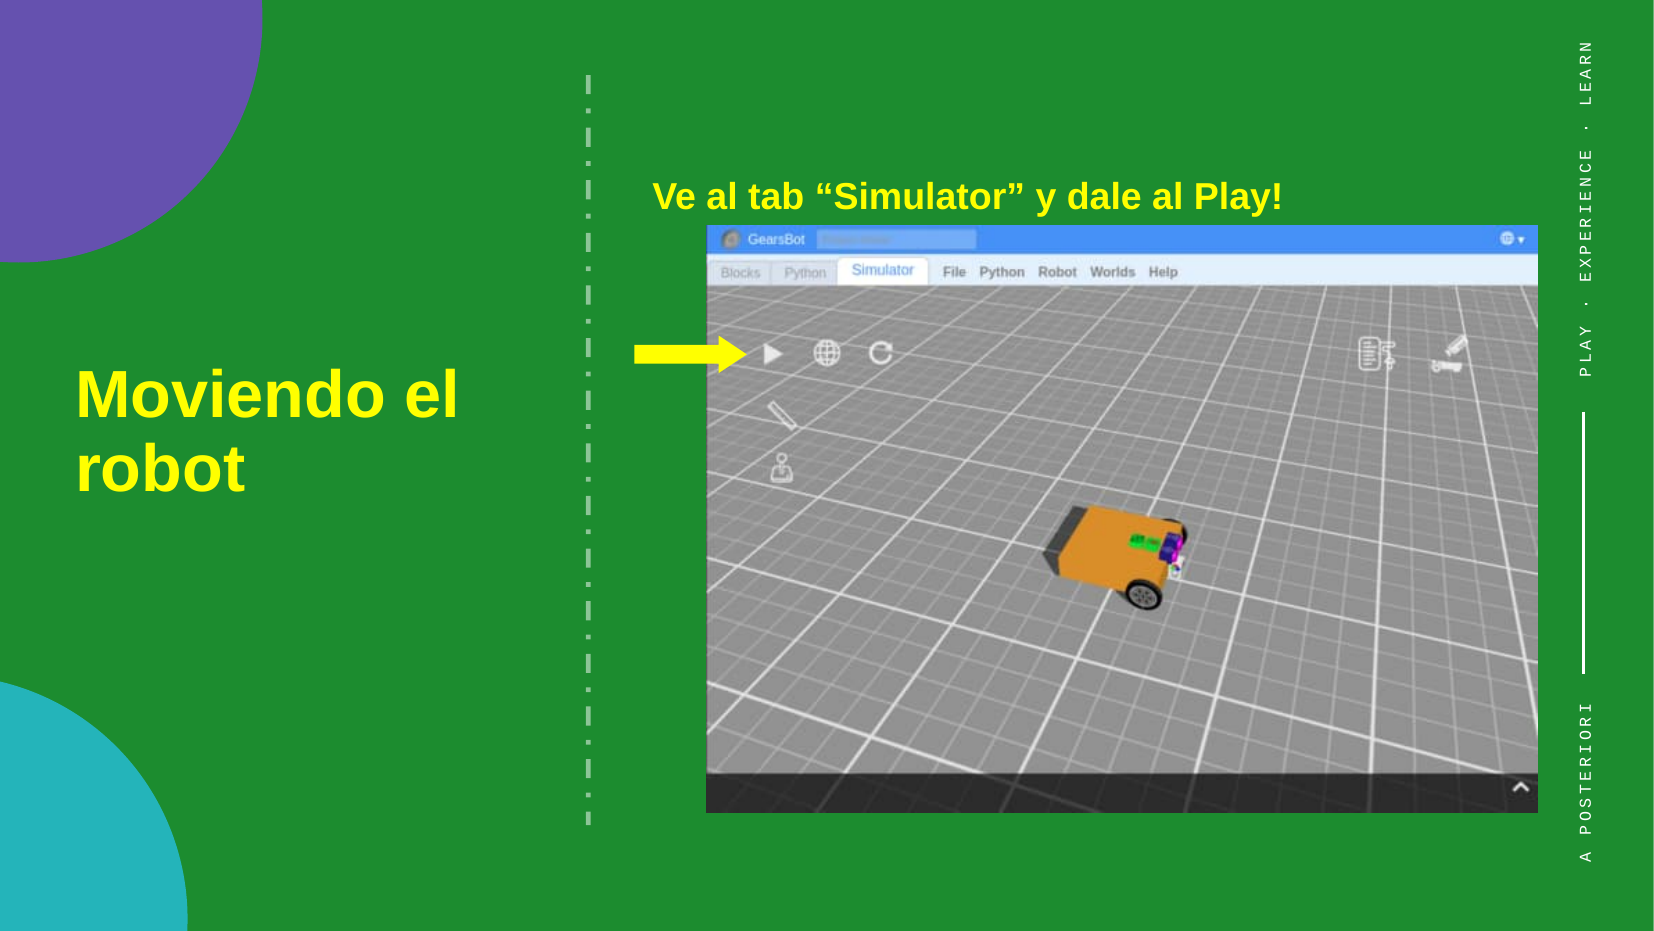

Ve al tab “Simulator” y dale al Play!
# Moviendo el robot